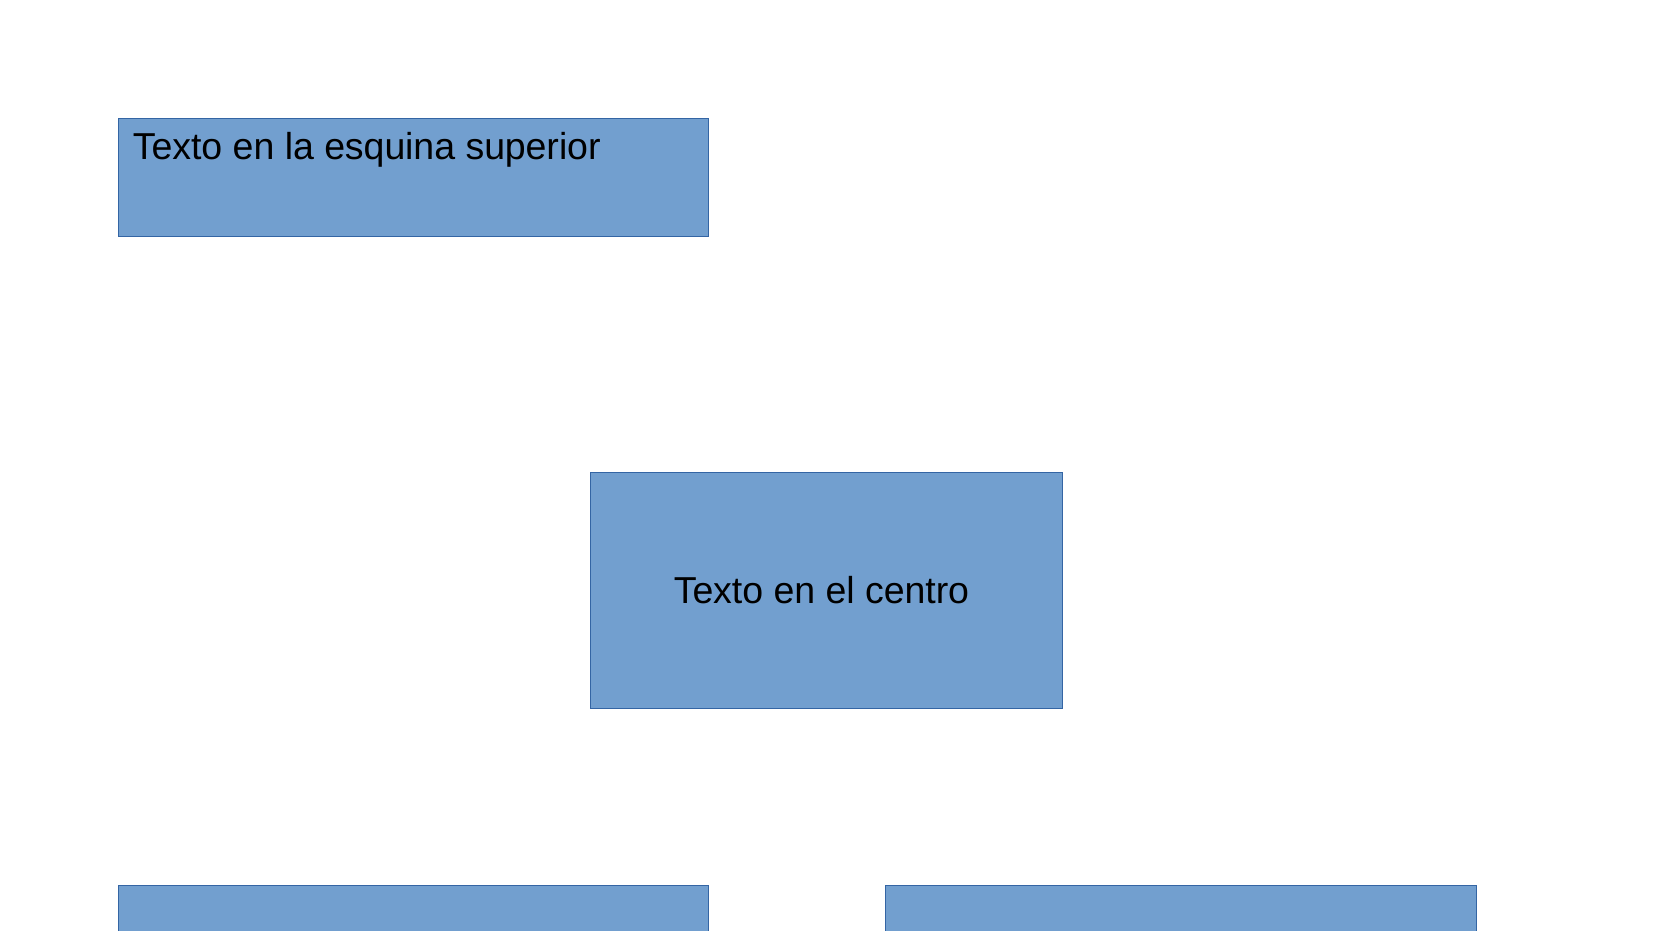

Texto en la esquina superior
Texto en el centro
Texto justificado en medio a la izquierda
Texto en la parte inferior